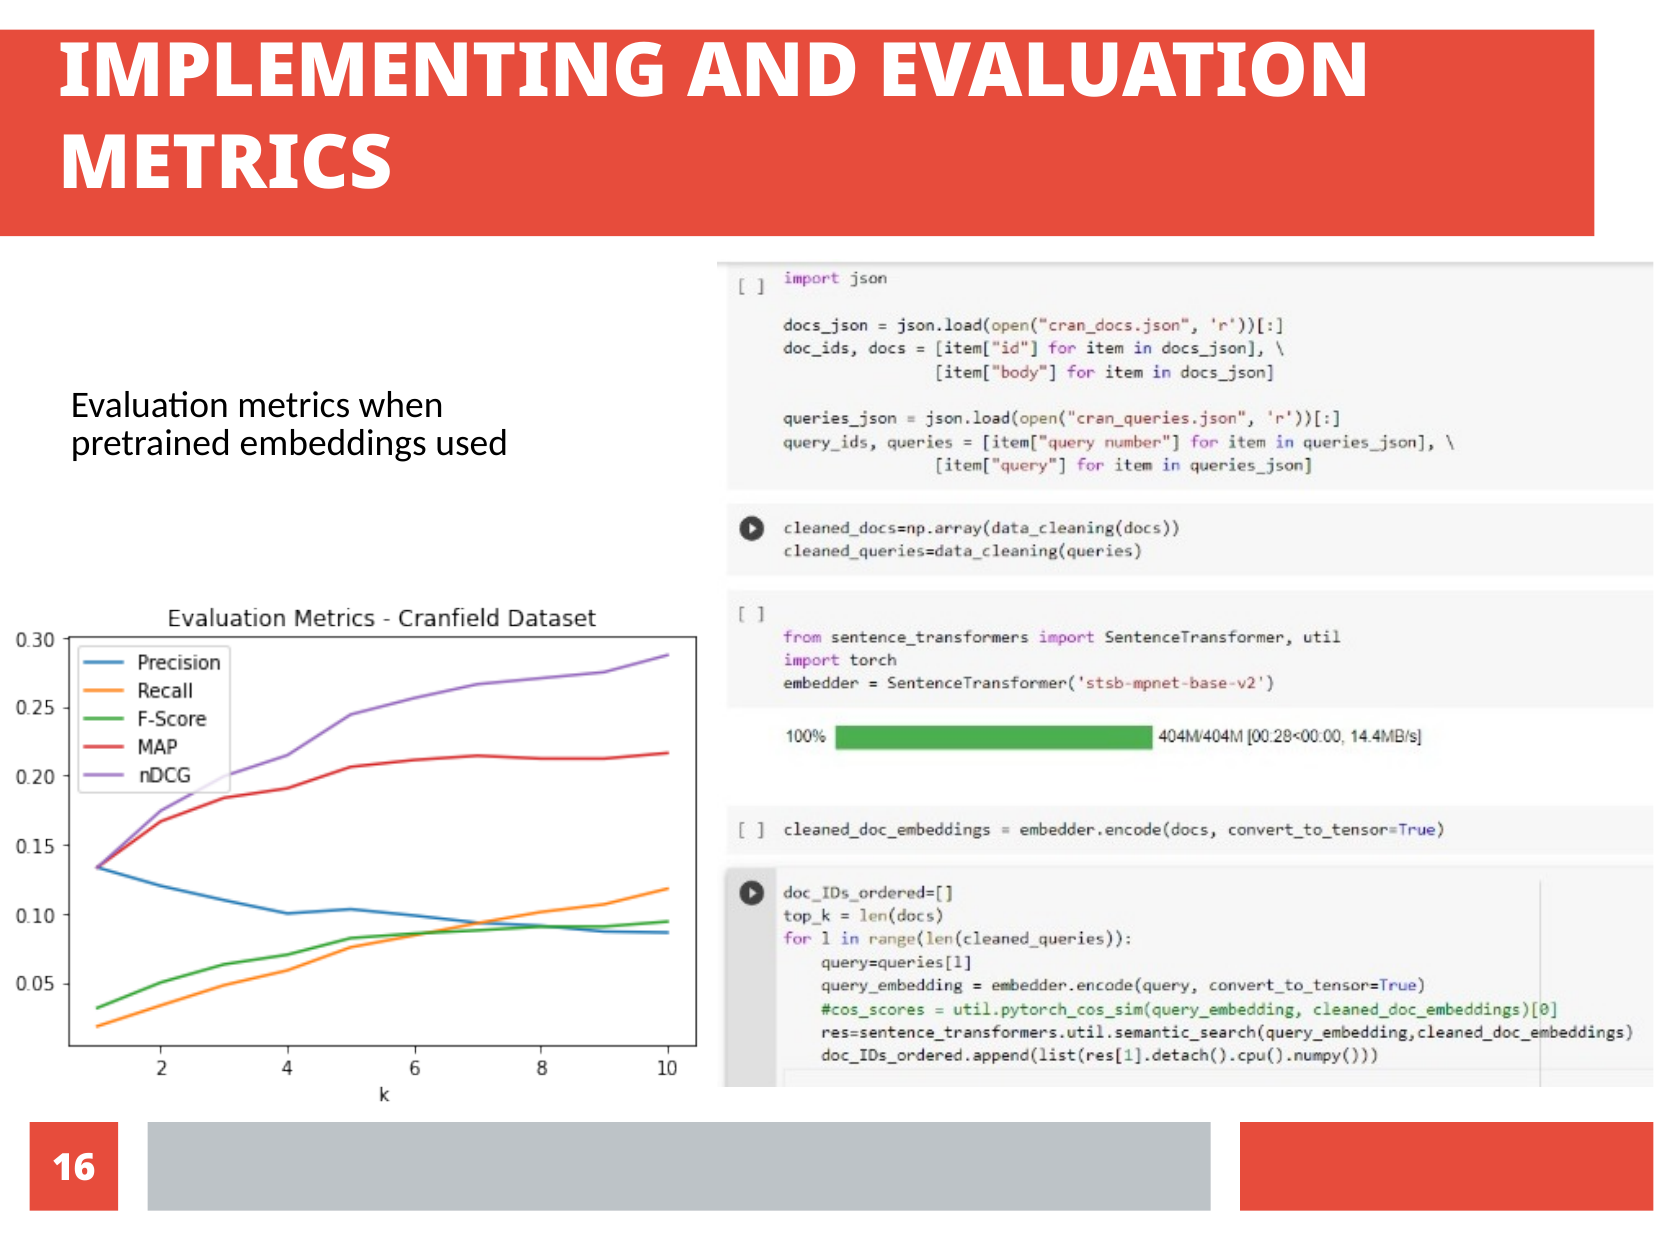

# IMPLEMENTING AND EVALUATION METRICS
Evaluation metrics when  pretrained embeddings used
16